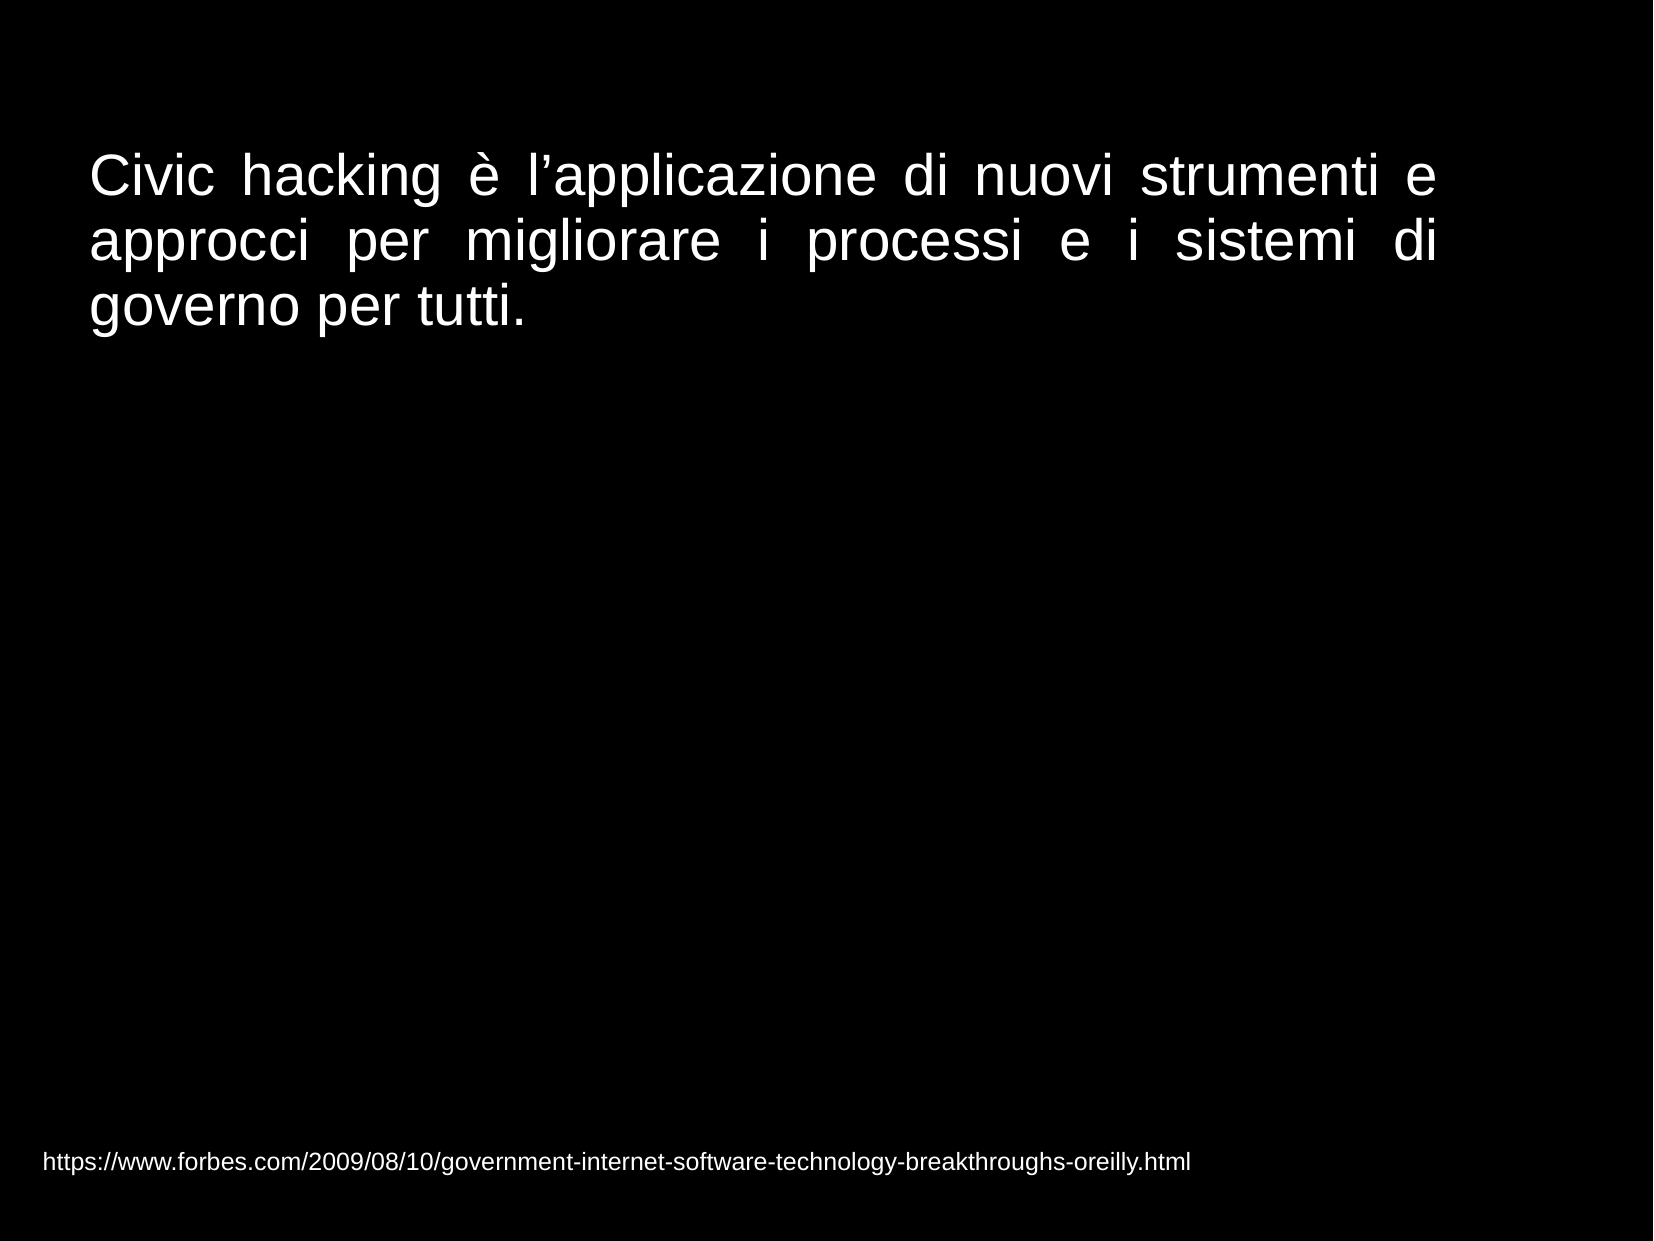

Civic hacking è l’applicazione di nuovi strumenti e approcci per migliorare i processi e i sistemi di governo per tutti.
https://www.forbes.com/2009/08/10/government-internet-software-technology-breakthroughs-oreilly.html